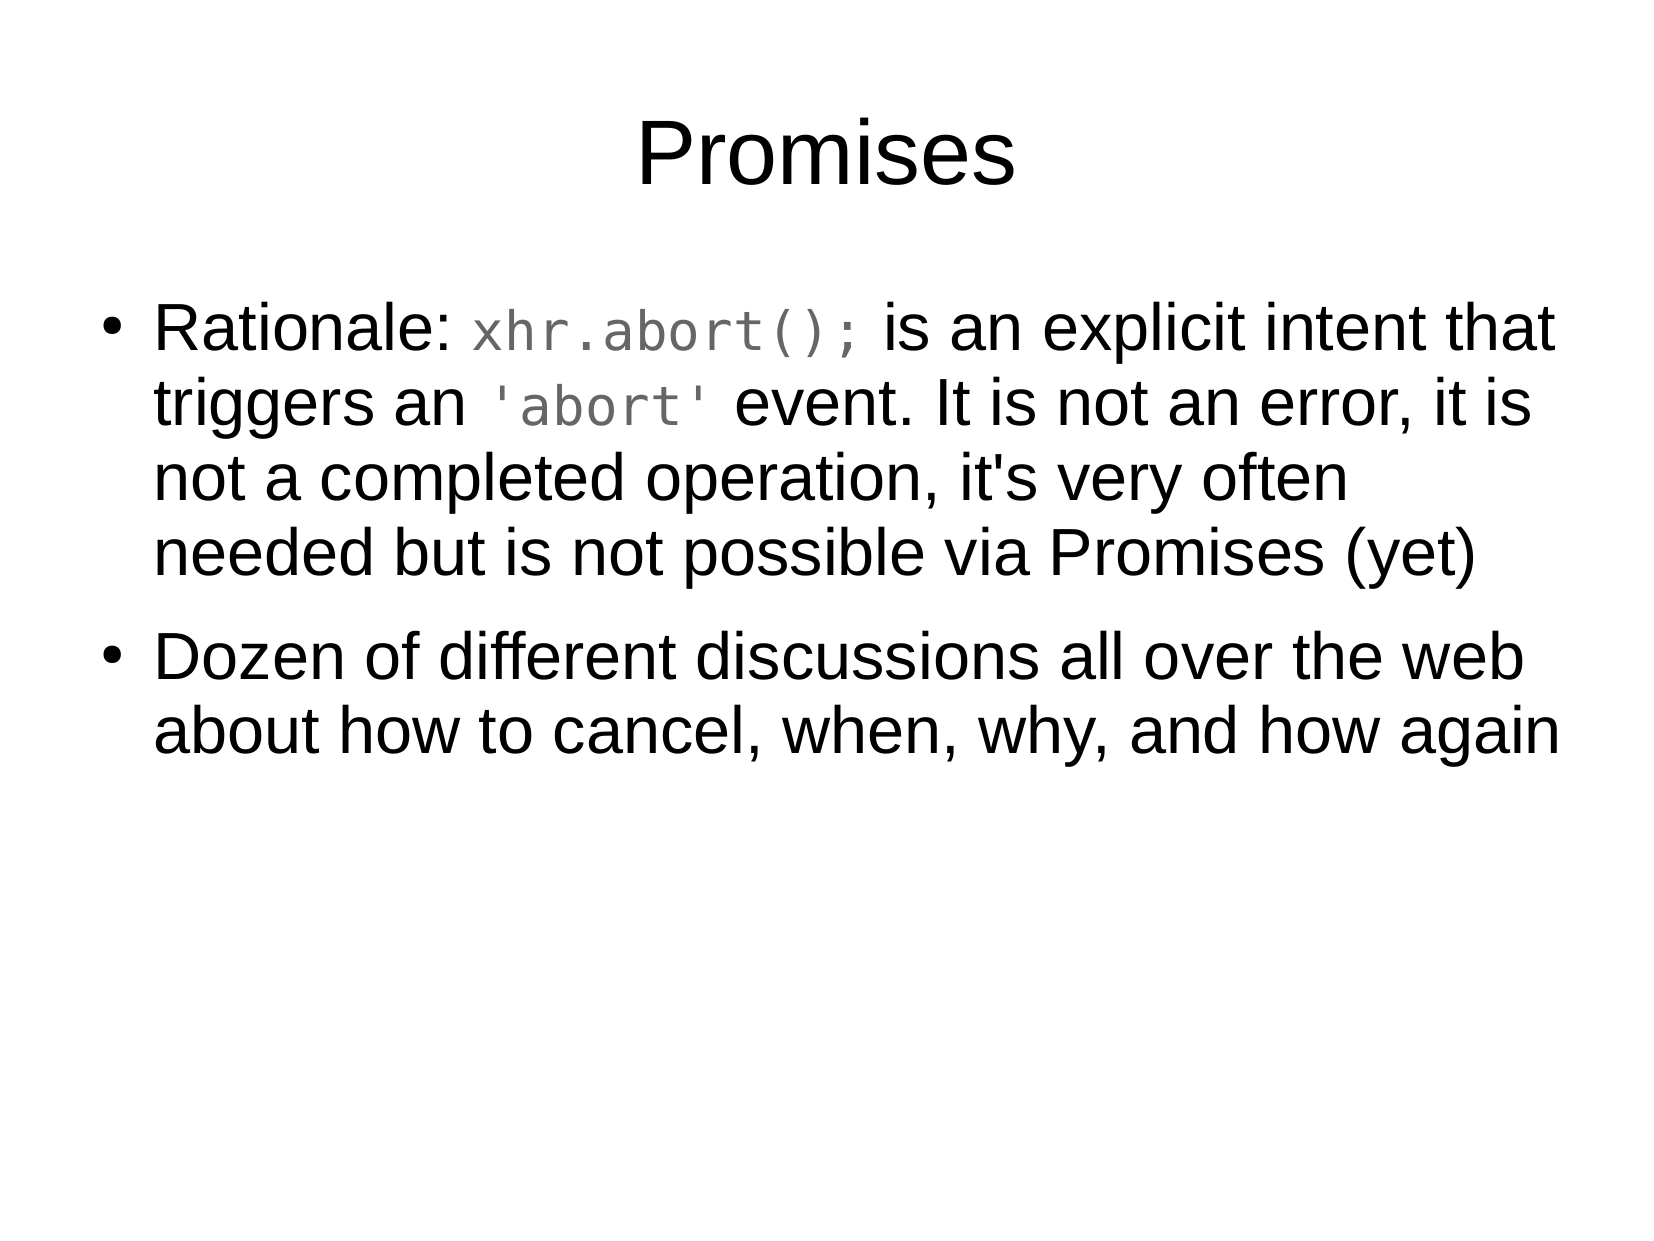

# Promises
Rationale: xhr.abort(); is an explicit intent that triggers an 'abort' event. It is not an error, it is not a completed operation, it's very often needed but is not possible via Promises (yet)
Dozen of different discussions all over the web about how to cancel, when, why, and how again